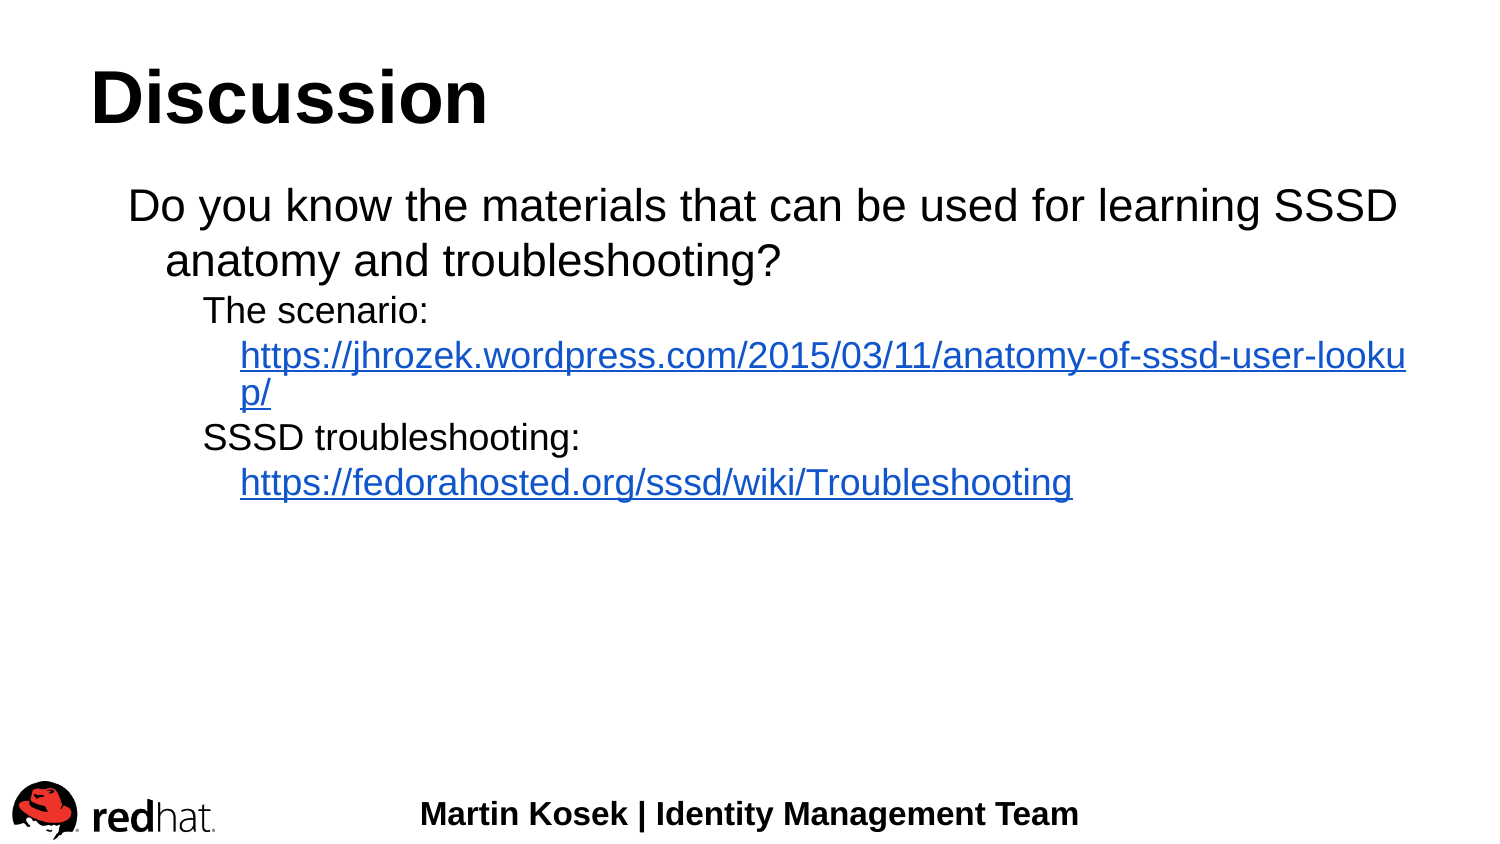

# Discussion
Do you know the materials that can be used for learning SSSD anatomy and troubleshooting?
The scenario: https://jhrozek.wordpress.com/2015/03/11/anatomy-of-sssd-user-lookup/
SSSD troubleshooting: https://fedorahosted.org/sssd/wiki/Troubleshooting